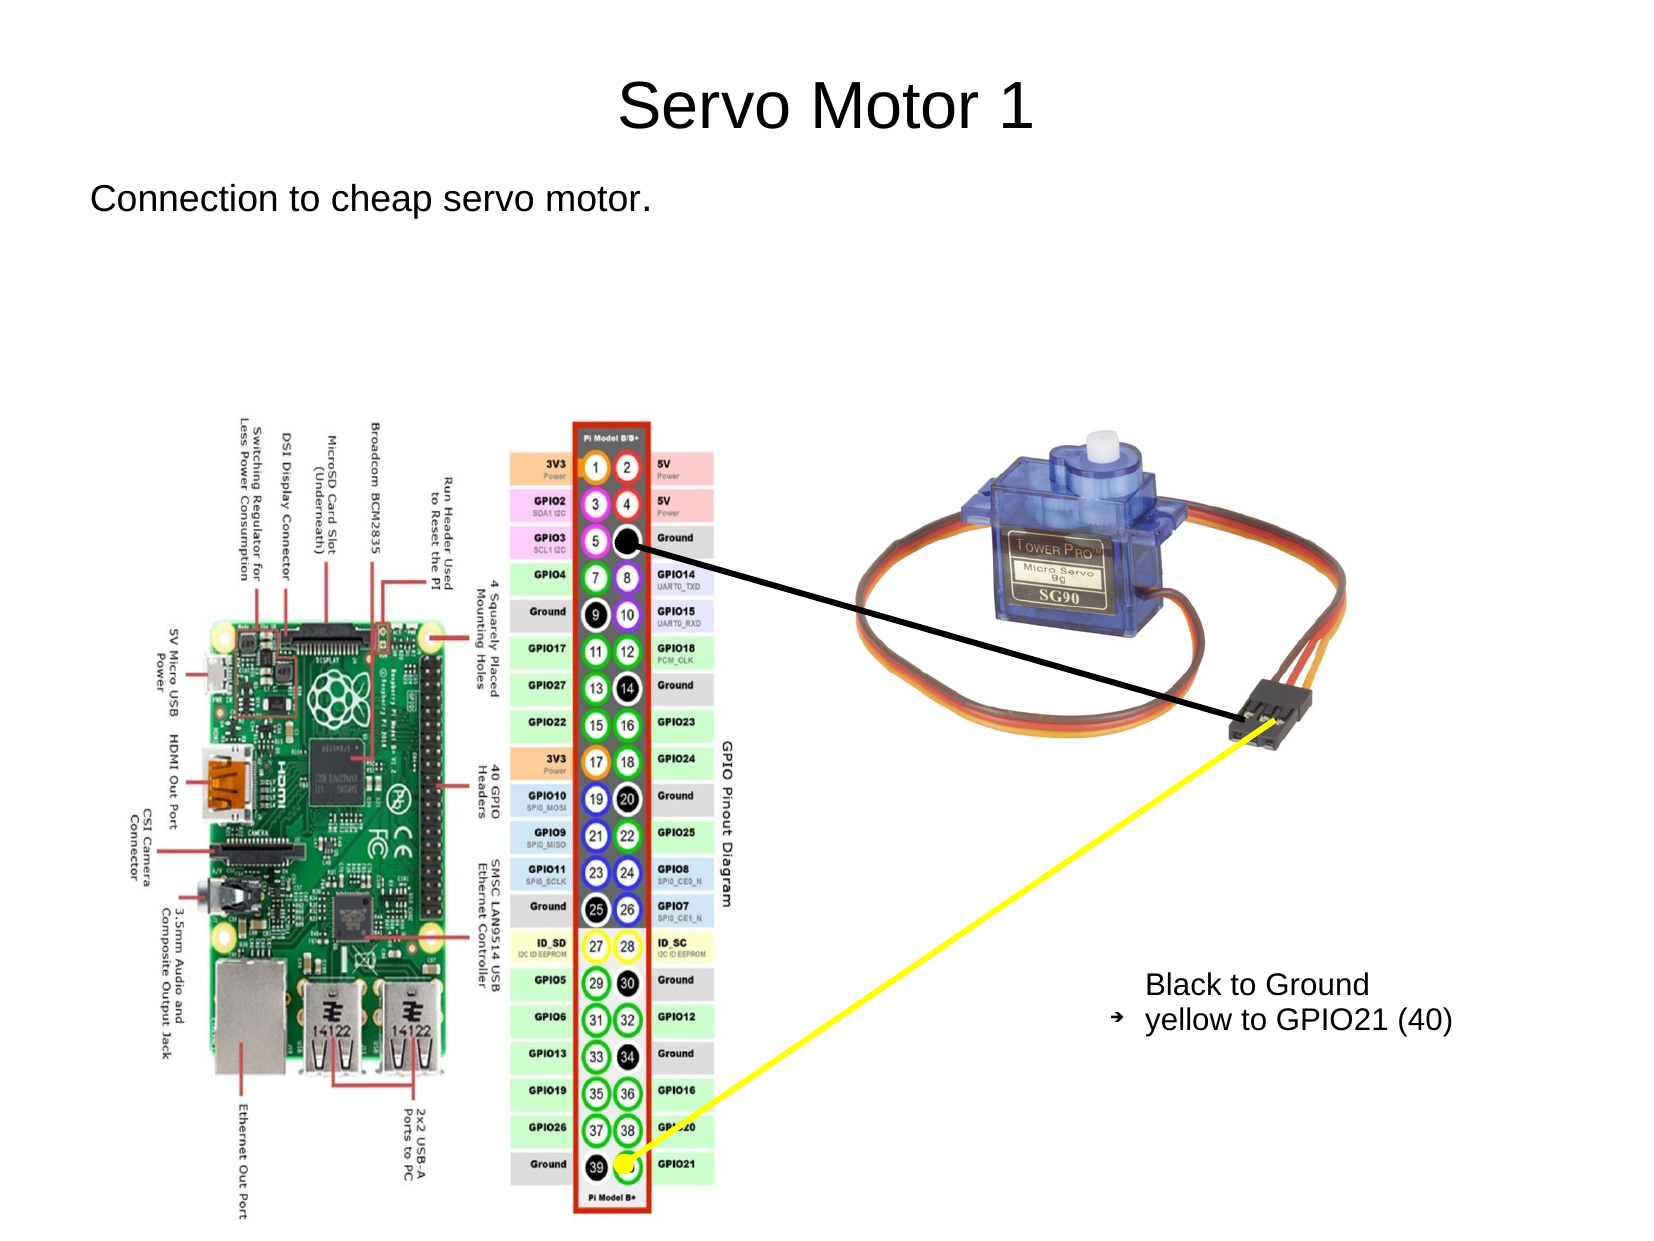

# Servo Motor 1
Connection to cheap servo motor.
Black to Ground
yellow to GPIO21 (40)